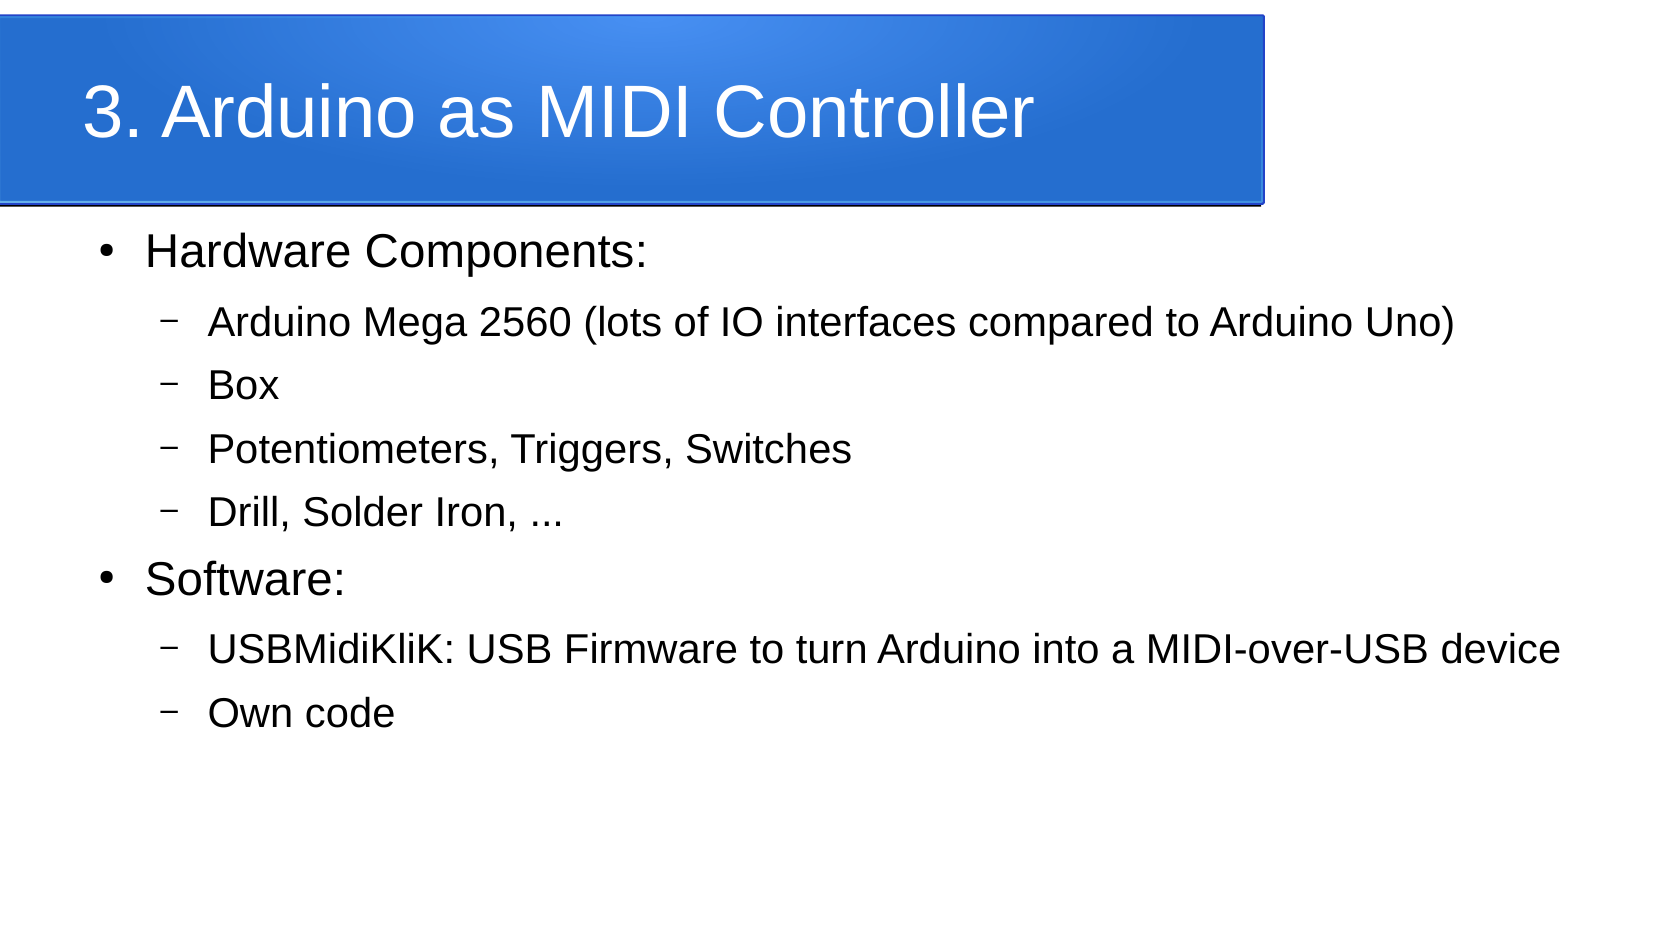

# 3. Arduino as MIDI Controller
Hardware Components:
Arduino Mega 2560 (lots of IO interfaces compared to Arduino Uno)
Box
Potentiometers, Triggers, Switches
Drill, Solder Iron, ...
Software:
USBMidiKliK: USB Firmware to turn Arduino into a MIDI-over-USB device
Own code